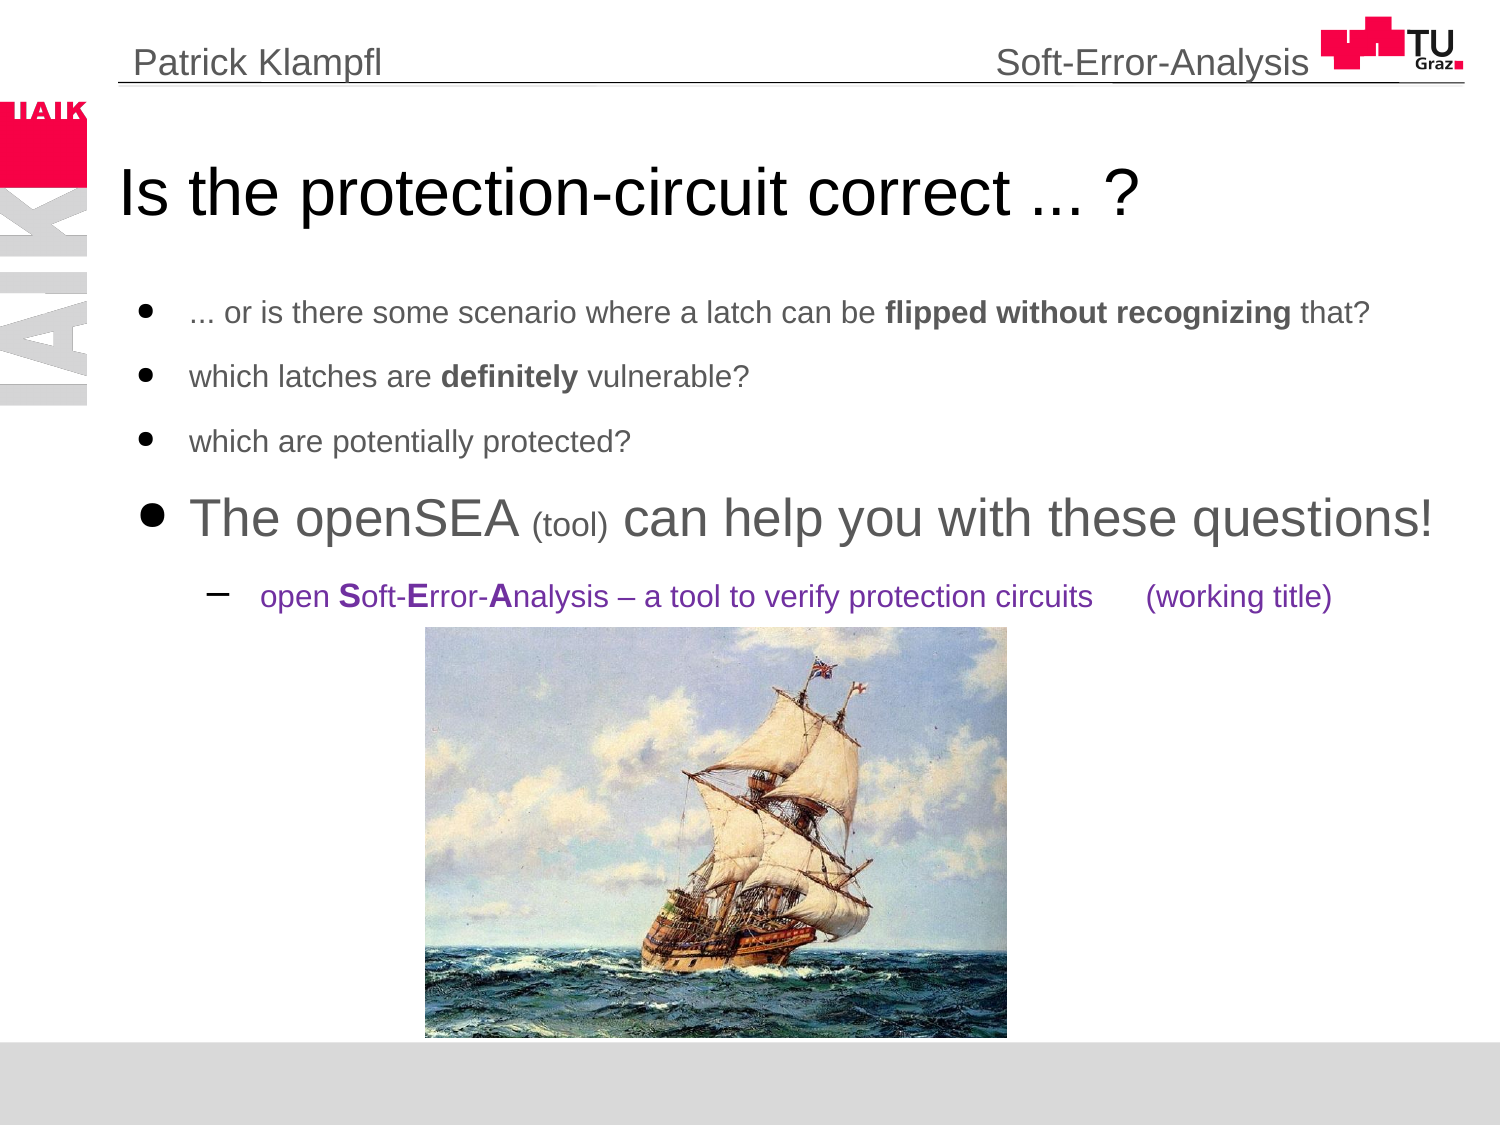

# Is the protection-circuit correct ... ?
... or is there some scenario where a latch can be flipped without recognizing that?
which latches are definitely vulnerable?
which are potentially protected?
The openSEA (tool) can help you with these questions!
open Soft-Error-Analysis – a tool to verify protection circuits (working title)